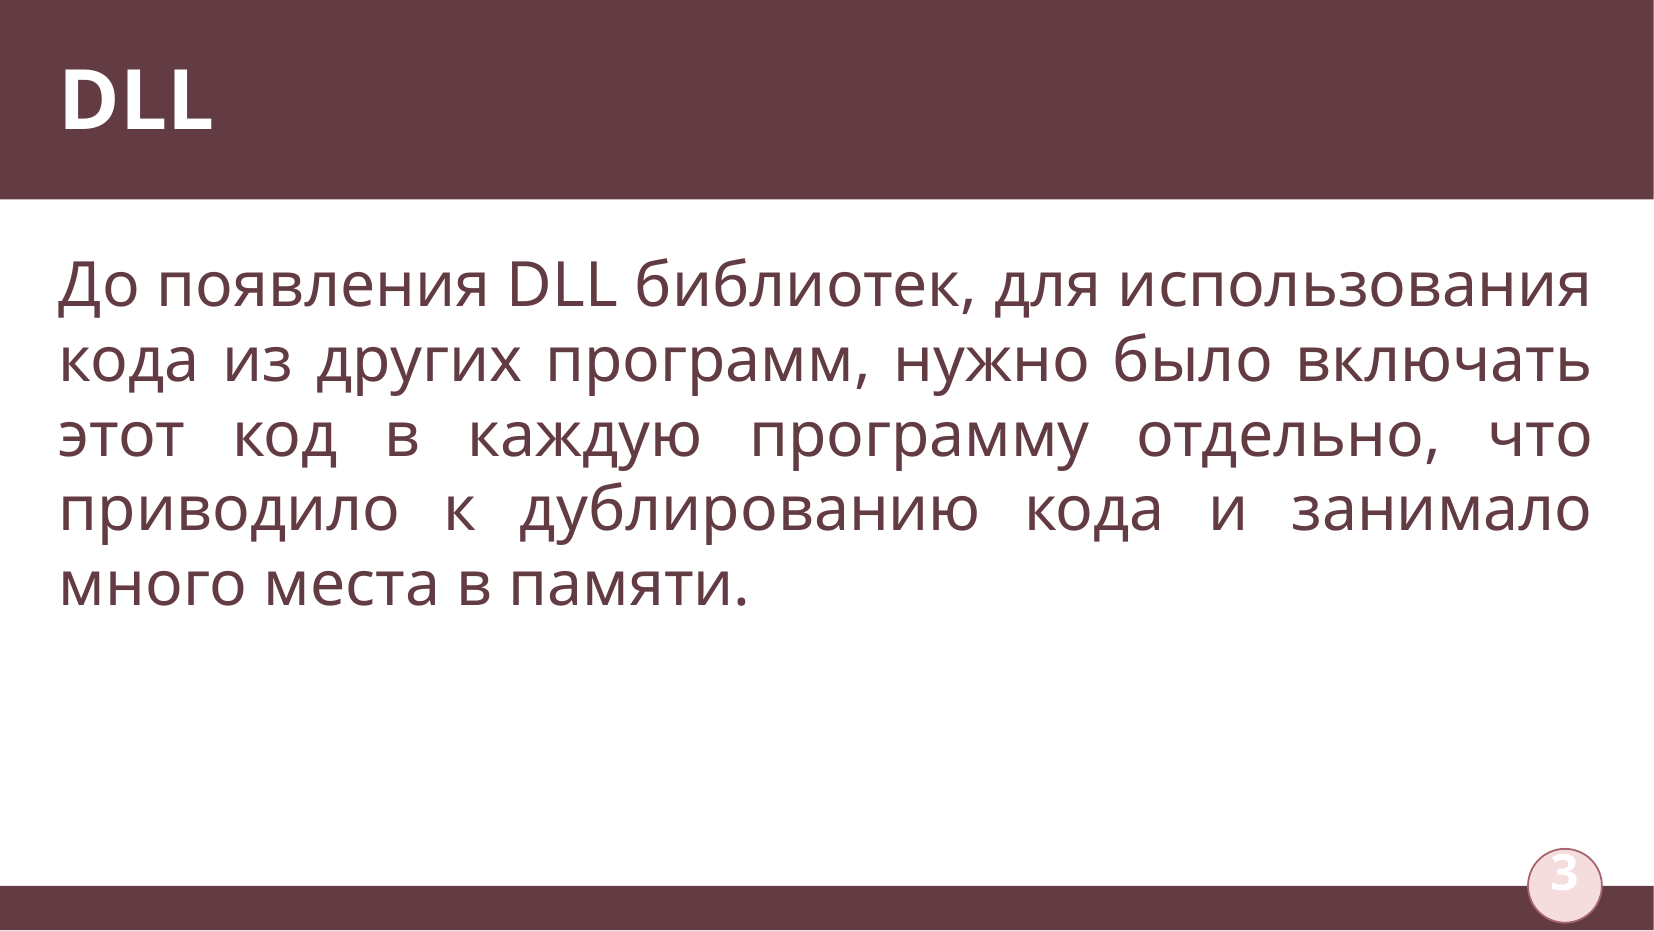

# DLL
До появления DLL библиотек, для использования кода из других программ, нужно было включать этот код в каждую программу отдельно, что приводило к дублированию кода и занимало много места в памяти.